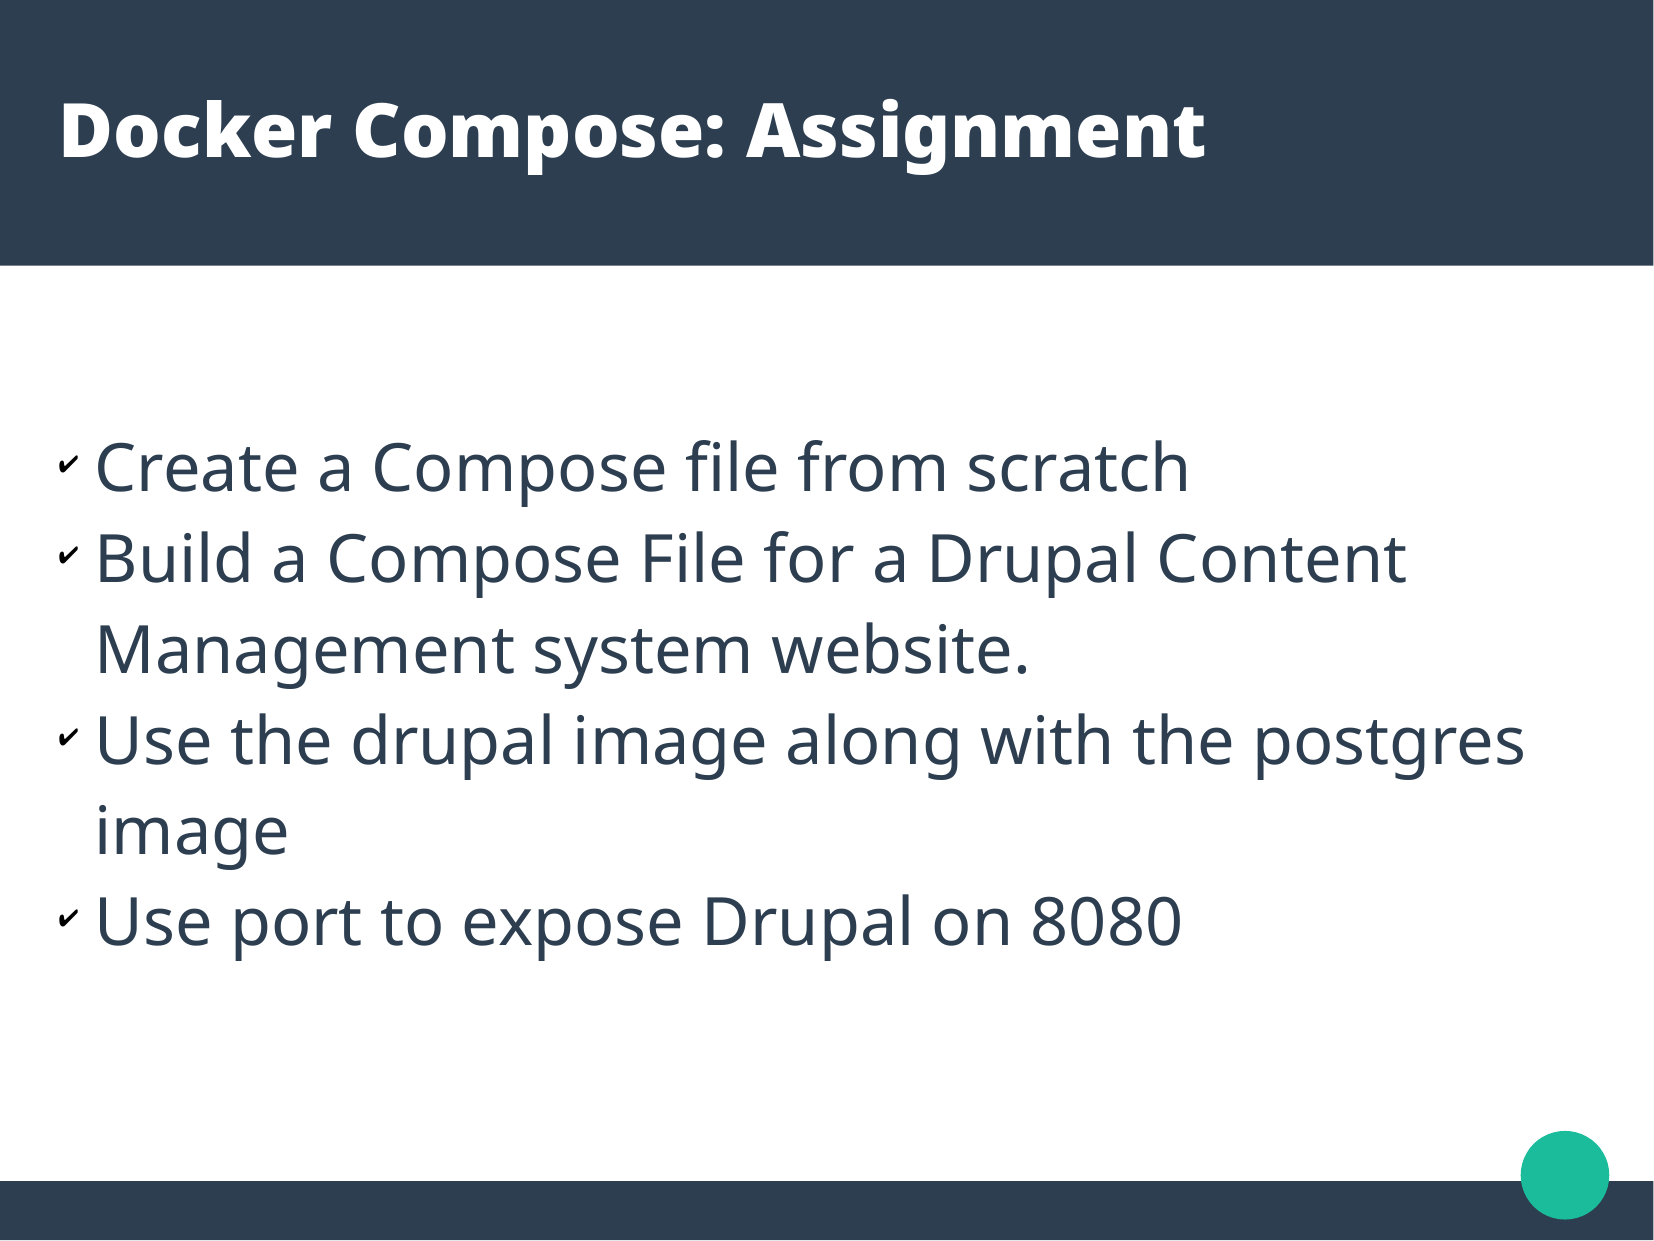

# Docker Compose: Assignment
Create a Compose file from scratch
Build a Compose File for a Drupal Content Management system website.
Use the drupal image along with the postgres image
Use port to expose Drupal on 8080